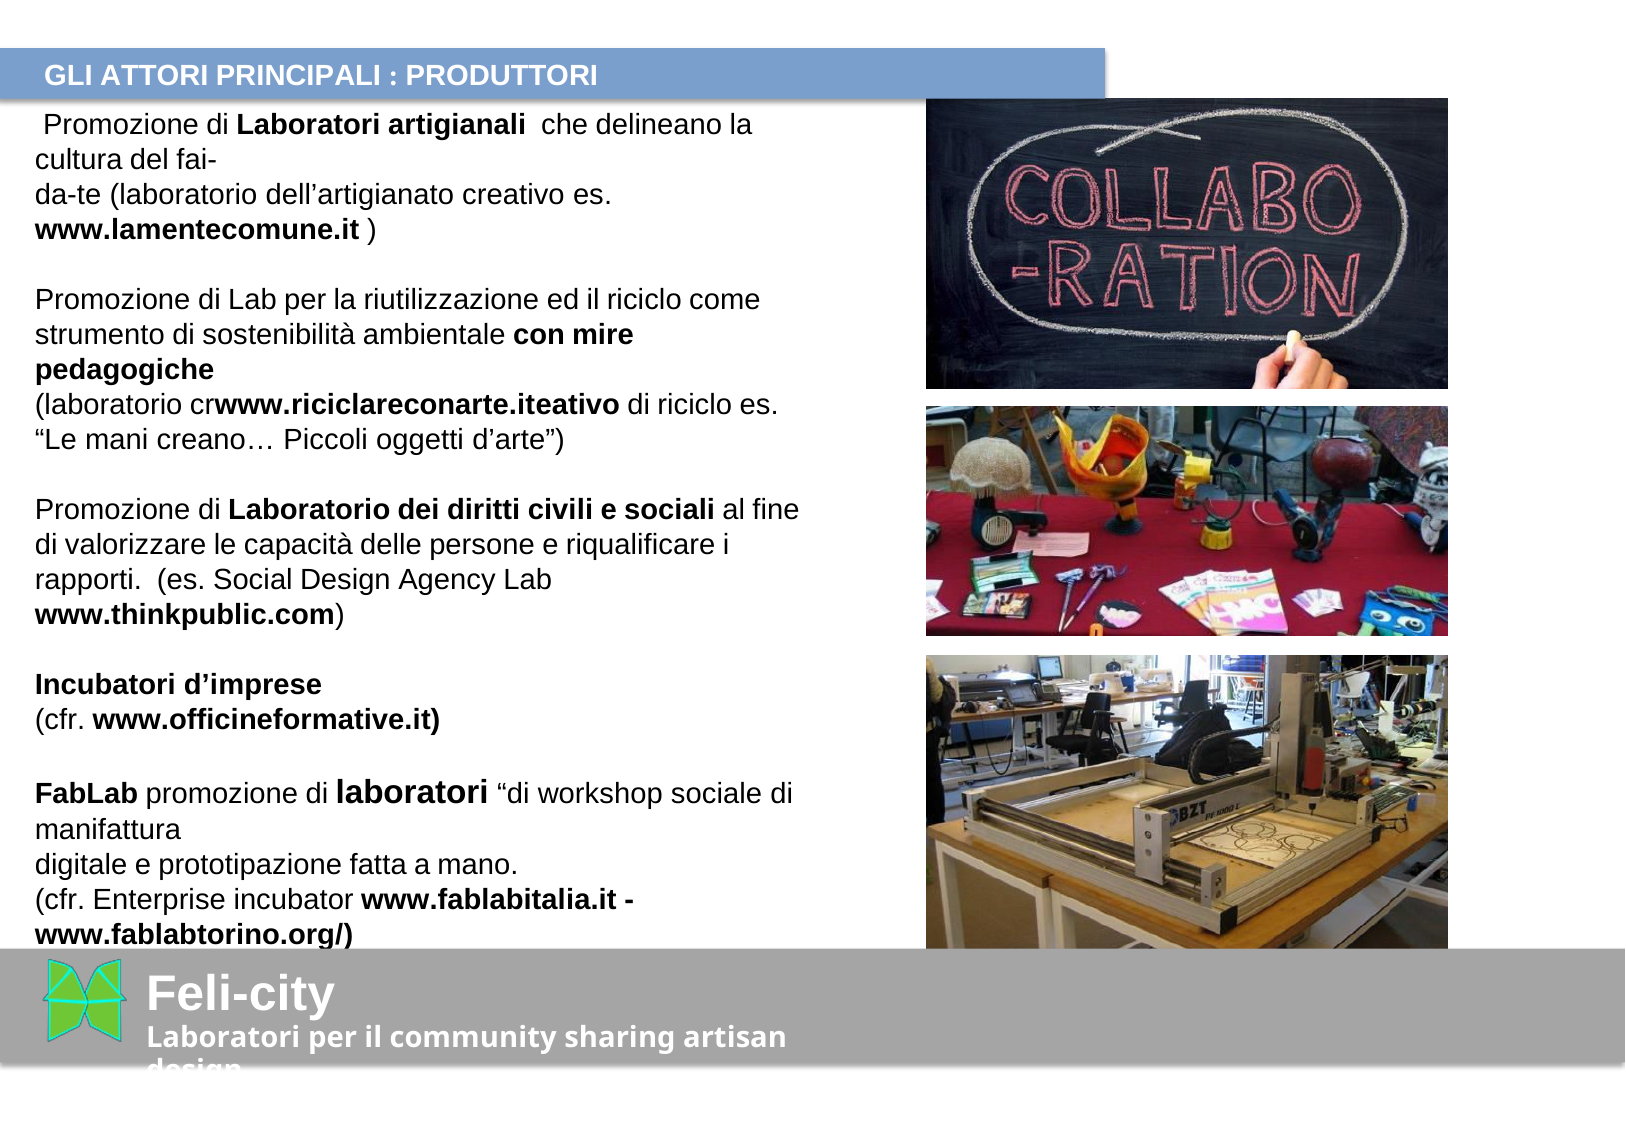

GLI ATTORI PRINCIPALI : PRODUTTORI
IPromozione di Laboratori artigianali che delineano la cultura del fai-
da-te (laboratorio dell’artigianato creativo es. www.lamentecomune.it )
Promozione di Lab per la riutilizzazione ed il riciclo come strumento di sostenibilità ambientale con mire pedagogiche
(laboratorio crwww.riciclareconarte.iteativo di riciclo es. “Le mani creano… Piccoli oggetti d’arte”)
Promozione di Laboratorio dei diritti civili e sociali al fine di valorizzare le capacità delle persone e riqualificare i rapporti. (es. Social Design Agency Lab www.thinkpublic.com)
Incubatori d’imprese
(cfr. www.officineformative.it)
FabLab promozione di laboratori “di workshop sociale di manifattura
digitale e prototipazione fatta a mano.
(cfr. Enterprise incubator www.fablabitalia.it - www.fablabtorino.org/)
Feli-city
Laboratori per il community sharing artisan design